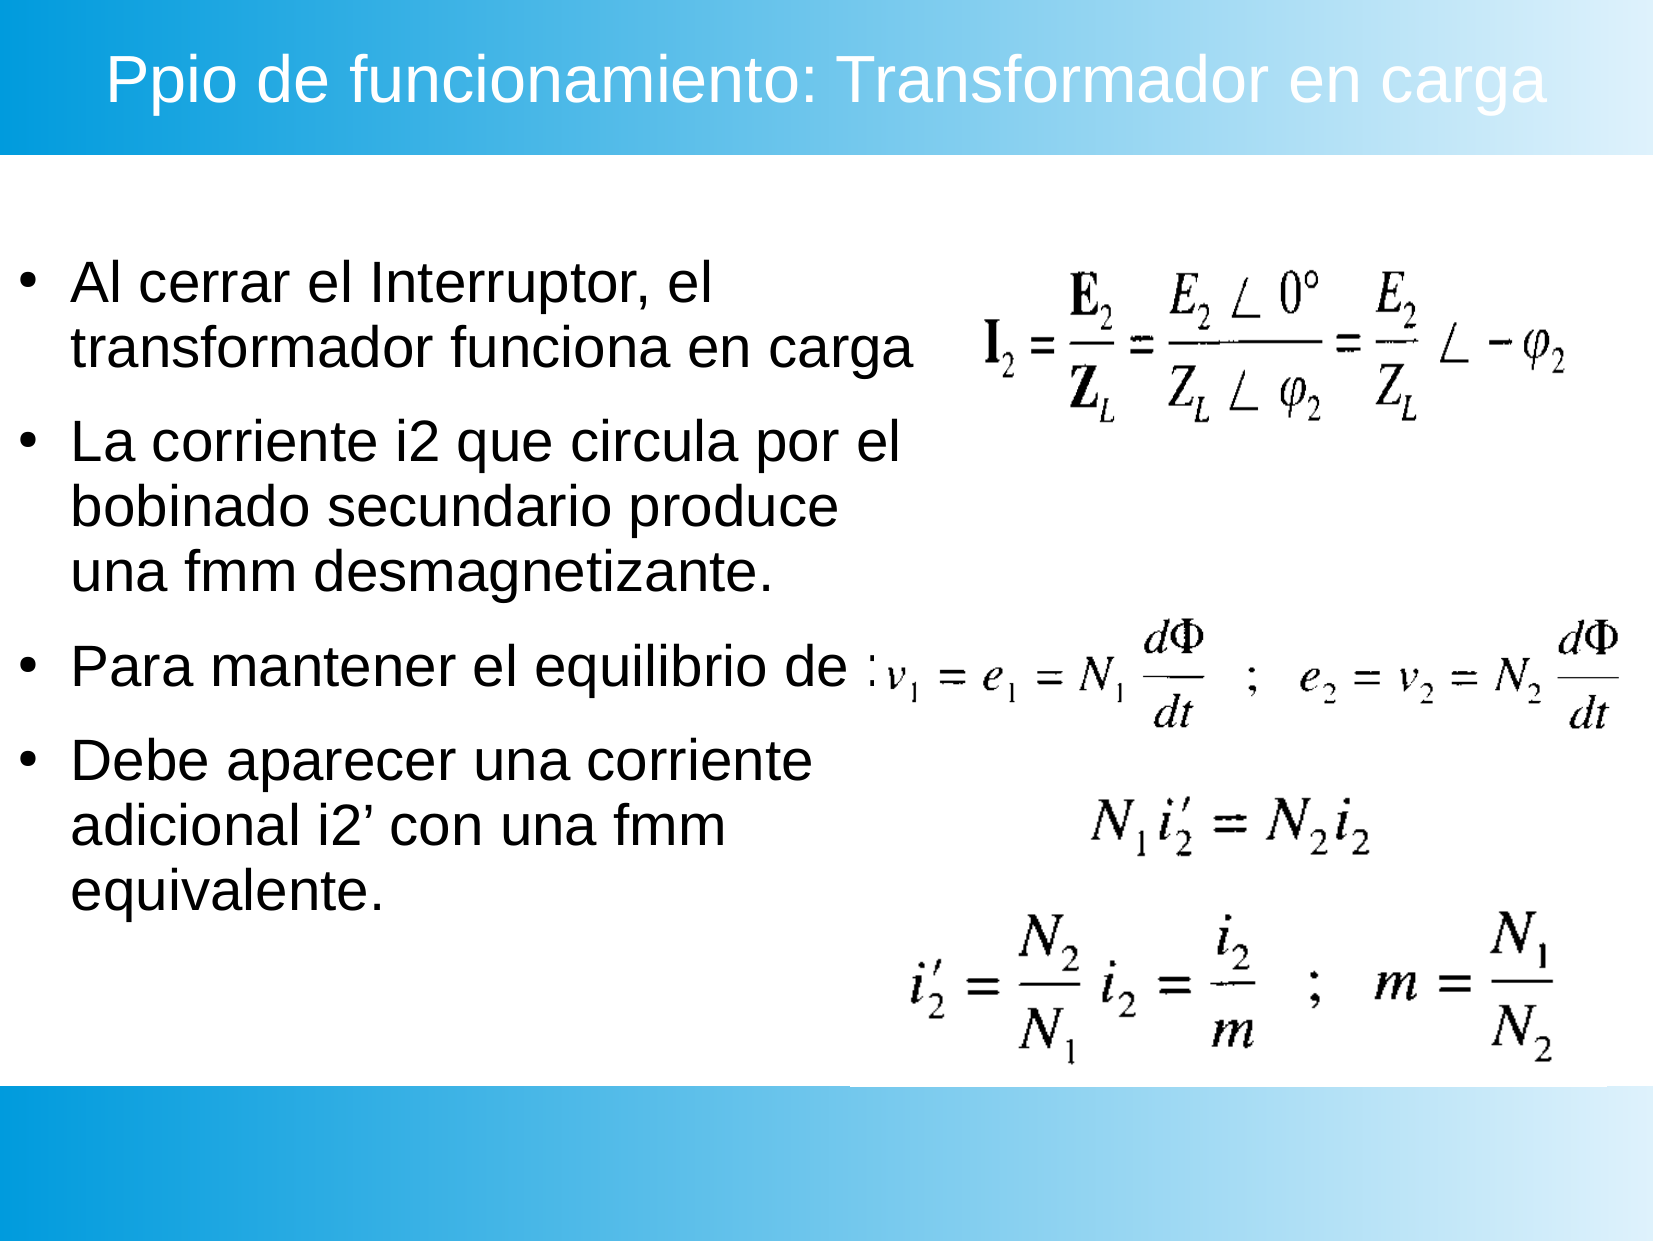

# Ppio de funcionamiento: Transformador en carga
Al cerrar el Interruptor, el transformador funciona en carga
La corriente i2 que circula por el bobinado secundario produce una fmm desmagnetizante.
Para mantener el equilibrio de :
Debe aparecer una corriente adicional i2’ con una fmm equivalente.